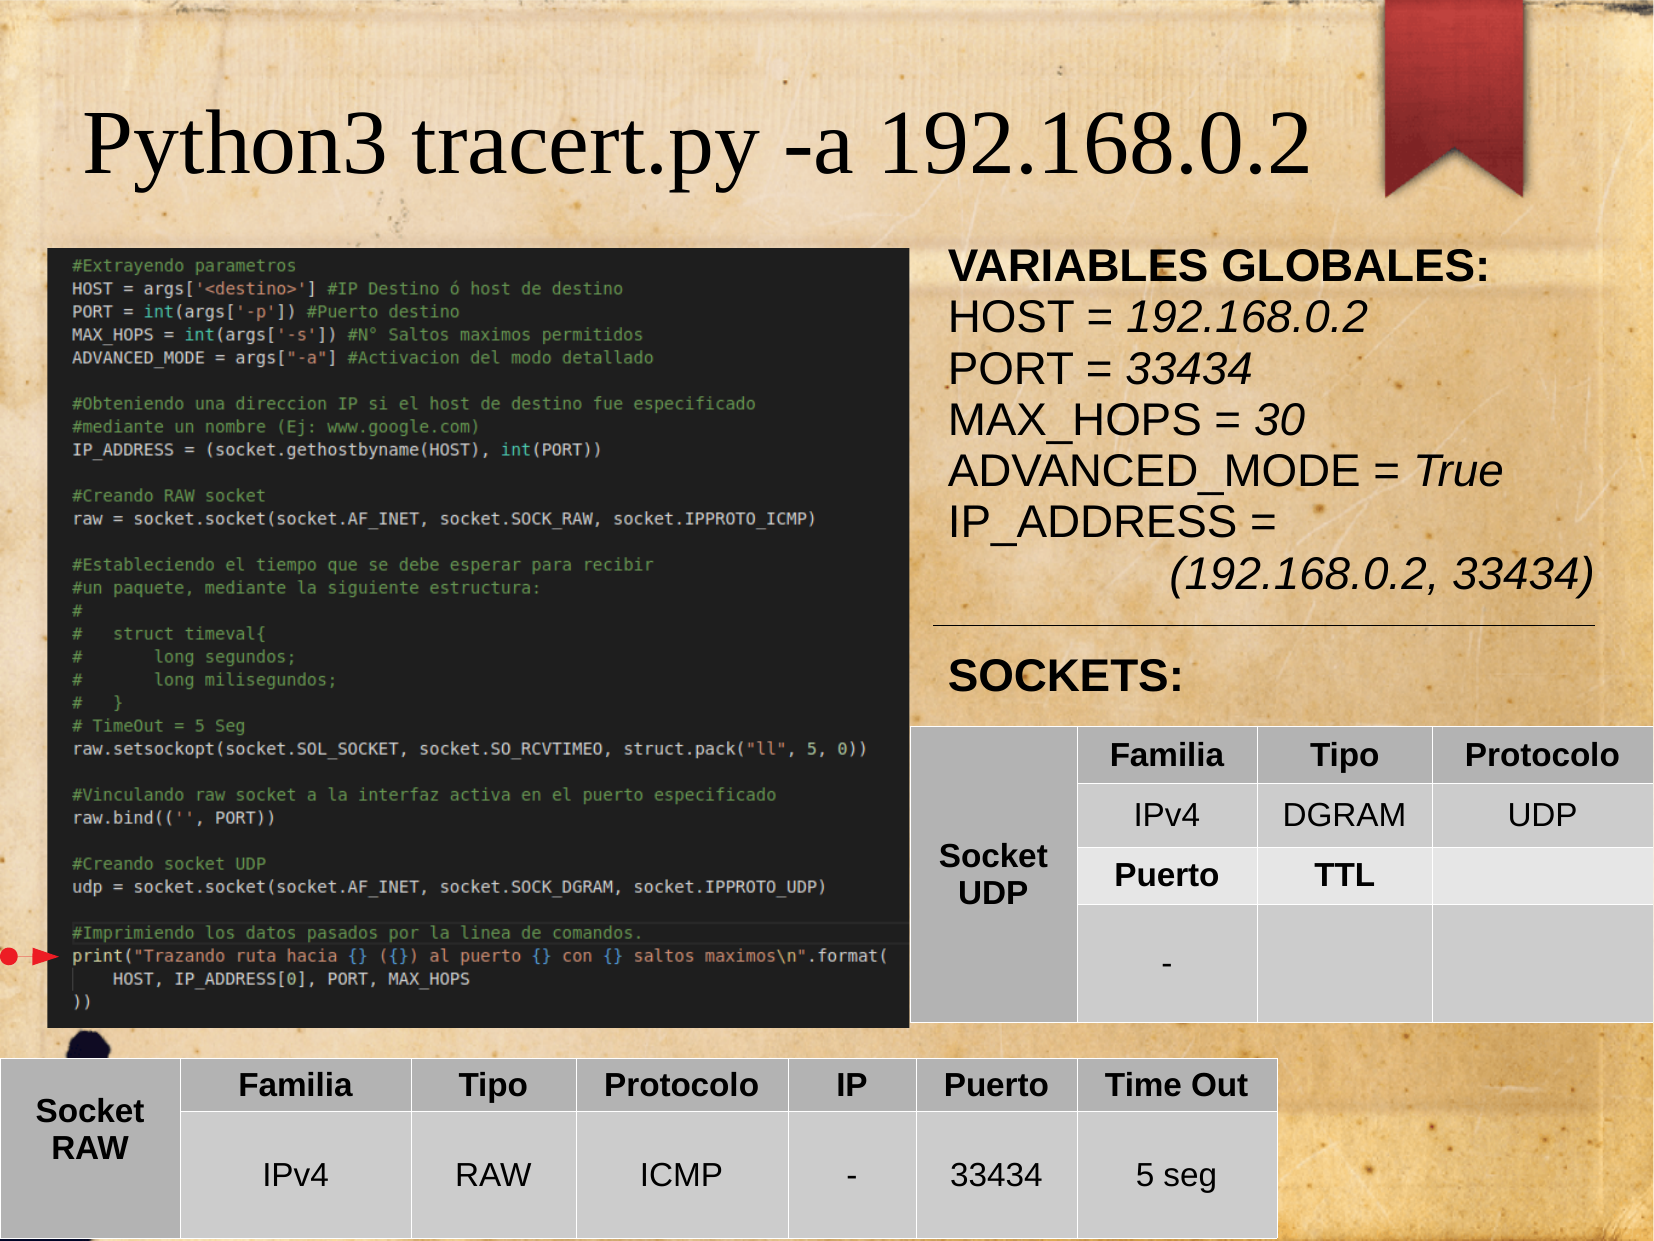

# Python3 tracert.py -a 192.168.0.2
VARIABLES GLOBALES:
HOST = 192.168.0.2
PORT = 33434
MAX_HOPS = 30
ADVANCED_MODE = True
IP_ADDRESS =
			(192.168.0.2, 33434)
SOCKETS:
| Socket UDP | Familia | Tipo | Protocolo |
| --- | --- | --- | --- |
| | IPv4 | DGRAM | UDP |
| | Puerto | TTL | |
| | - | | |
| Socket RAW | Familia | Tipo | Protocolo | IP | Puerto | Time Out |
| --- | --- | --- | --- | --- | --- | --- |
| | IPv4 | RAW | ICMP | - | 33434 | 5 seg |